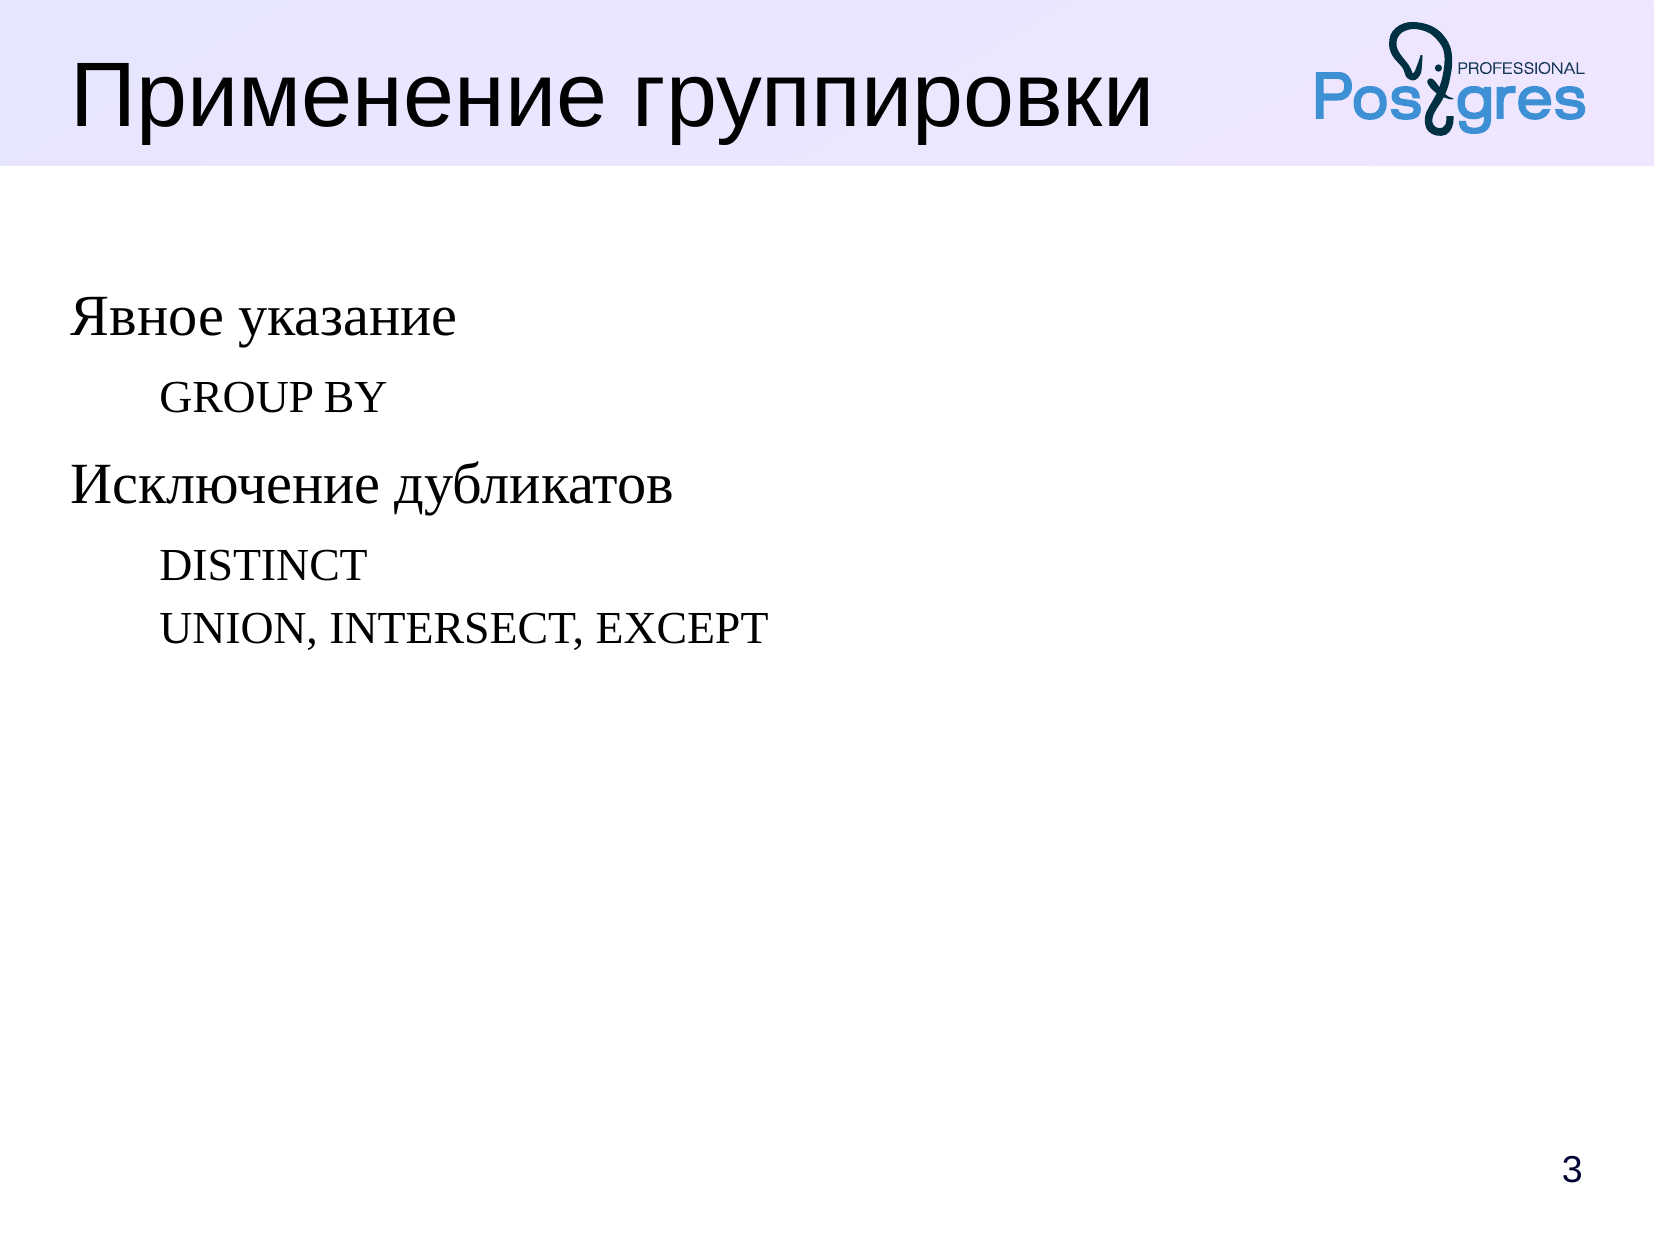

# Применение группировки
Явное указание
GROUP BY
Исключение дубликатов
DISTINCT
UNION, INTERSECT, EXCEPT